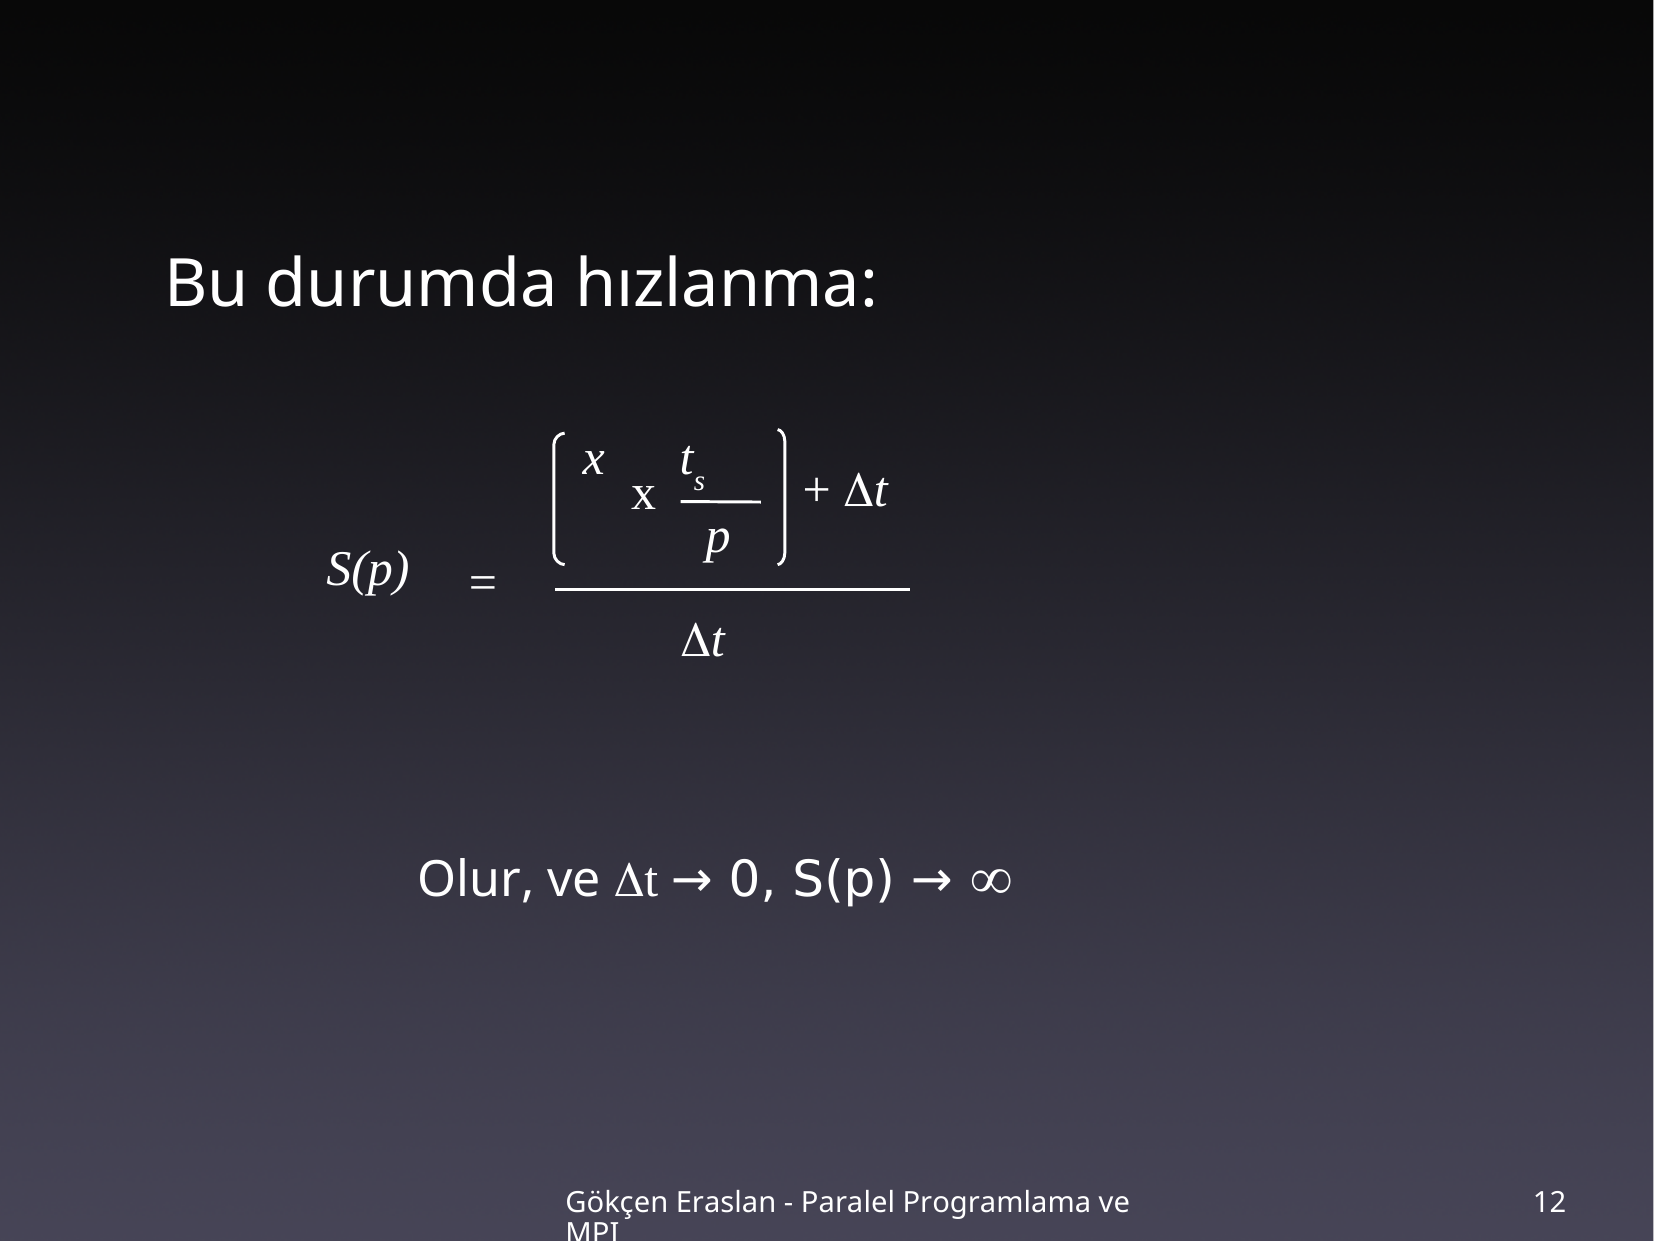

# Bu durumda hızlanma:
x ts
+ Dt
x
p
S(p)
=
Dt
Olur, ve Dt → 0, S(p) → 
Gökçen Eraslan - Paralel Programlama ve MPI
12